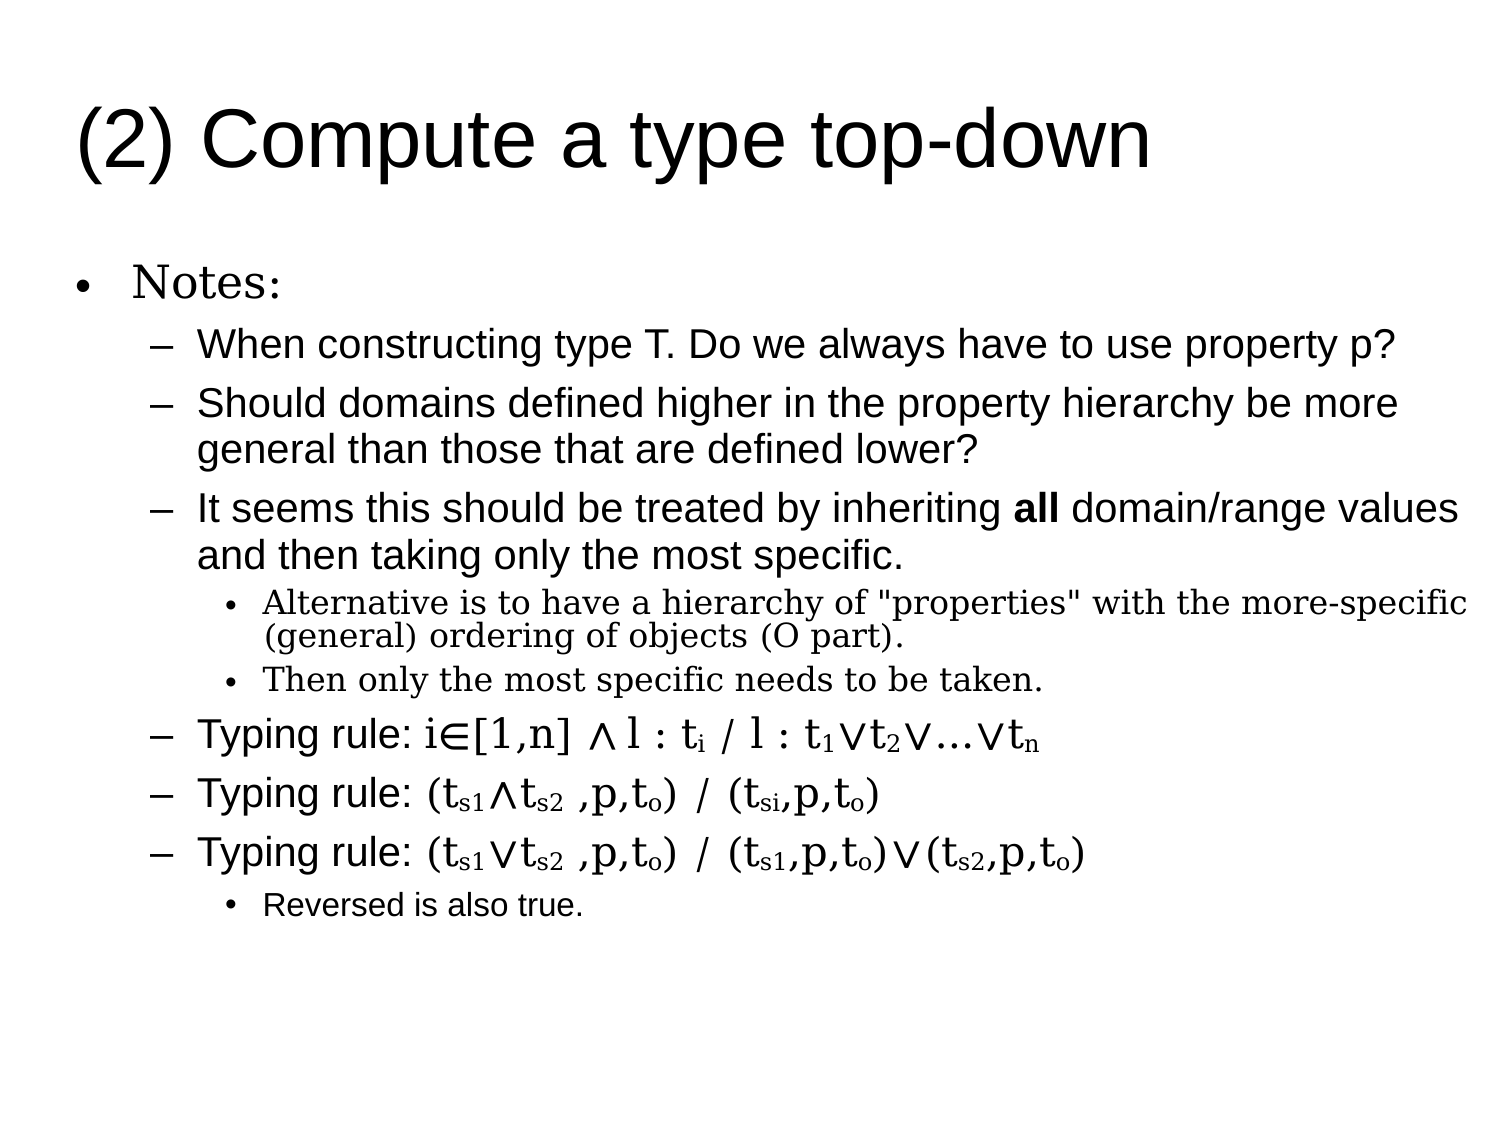

# (2) Compute a type top-down
Notes:
When constructing type T. Do we always have to use property p?
Should domains defined higher in the property hierarchy be more general than those that are defined lower?
It seems this should be treated by inheriting all domain/range values and then taking only the most specific.
Alternative is to have a hierarchy of "properties" with the more-specific (general) ordering of objects (O part).
Then only the most specific needs to be taken.
Typing rule: i∈[1,n] ∧ l : ti / l : t1∨t2∨...∨tn
Typing rule: (ts1∧ts2 ,p,to) / (tsi,p,to)
Typing rule: (ts1∨ts2 ,p,to) / (ts1,p,to)∨(ts2,p,to)
Reversed is also true.